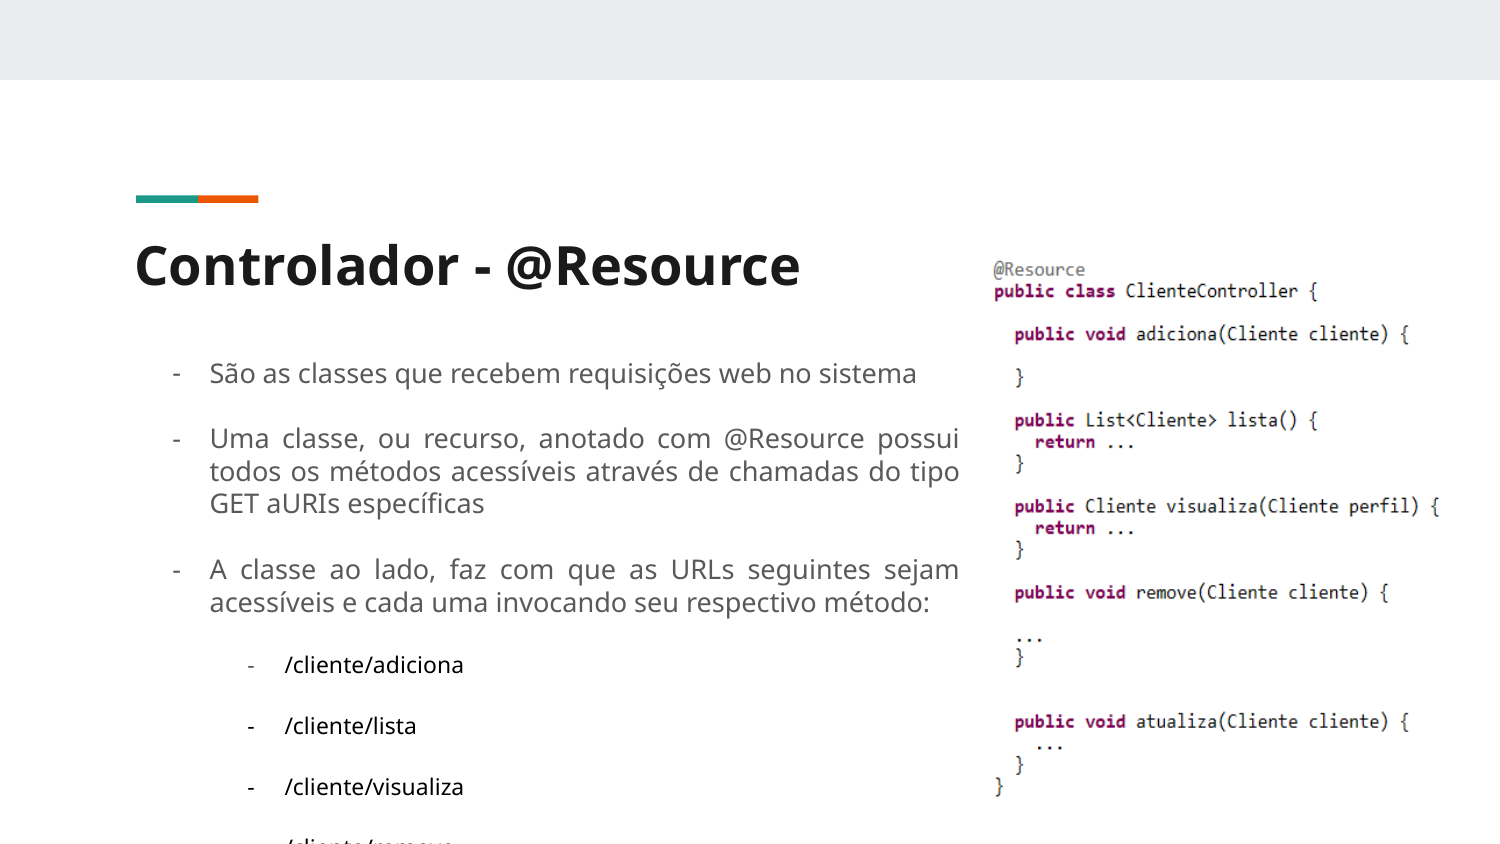

# Controlador - @Resource
São as classes que recebem requisições web no sistema
Uma classe, ou recurso, anotado com @Resource possui todos os métodos acessíveis através de chamadas do tipo GET aURIs específicas
A classe ao lado, faz com que as URLs seguintes sejam acessíveis e cada uma invocando seu respectivo método:
/cliente/adiciona
/cliente/lista
/cliente/visualiza
/cliente/remove
/cliente/atualiza